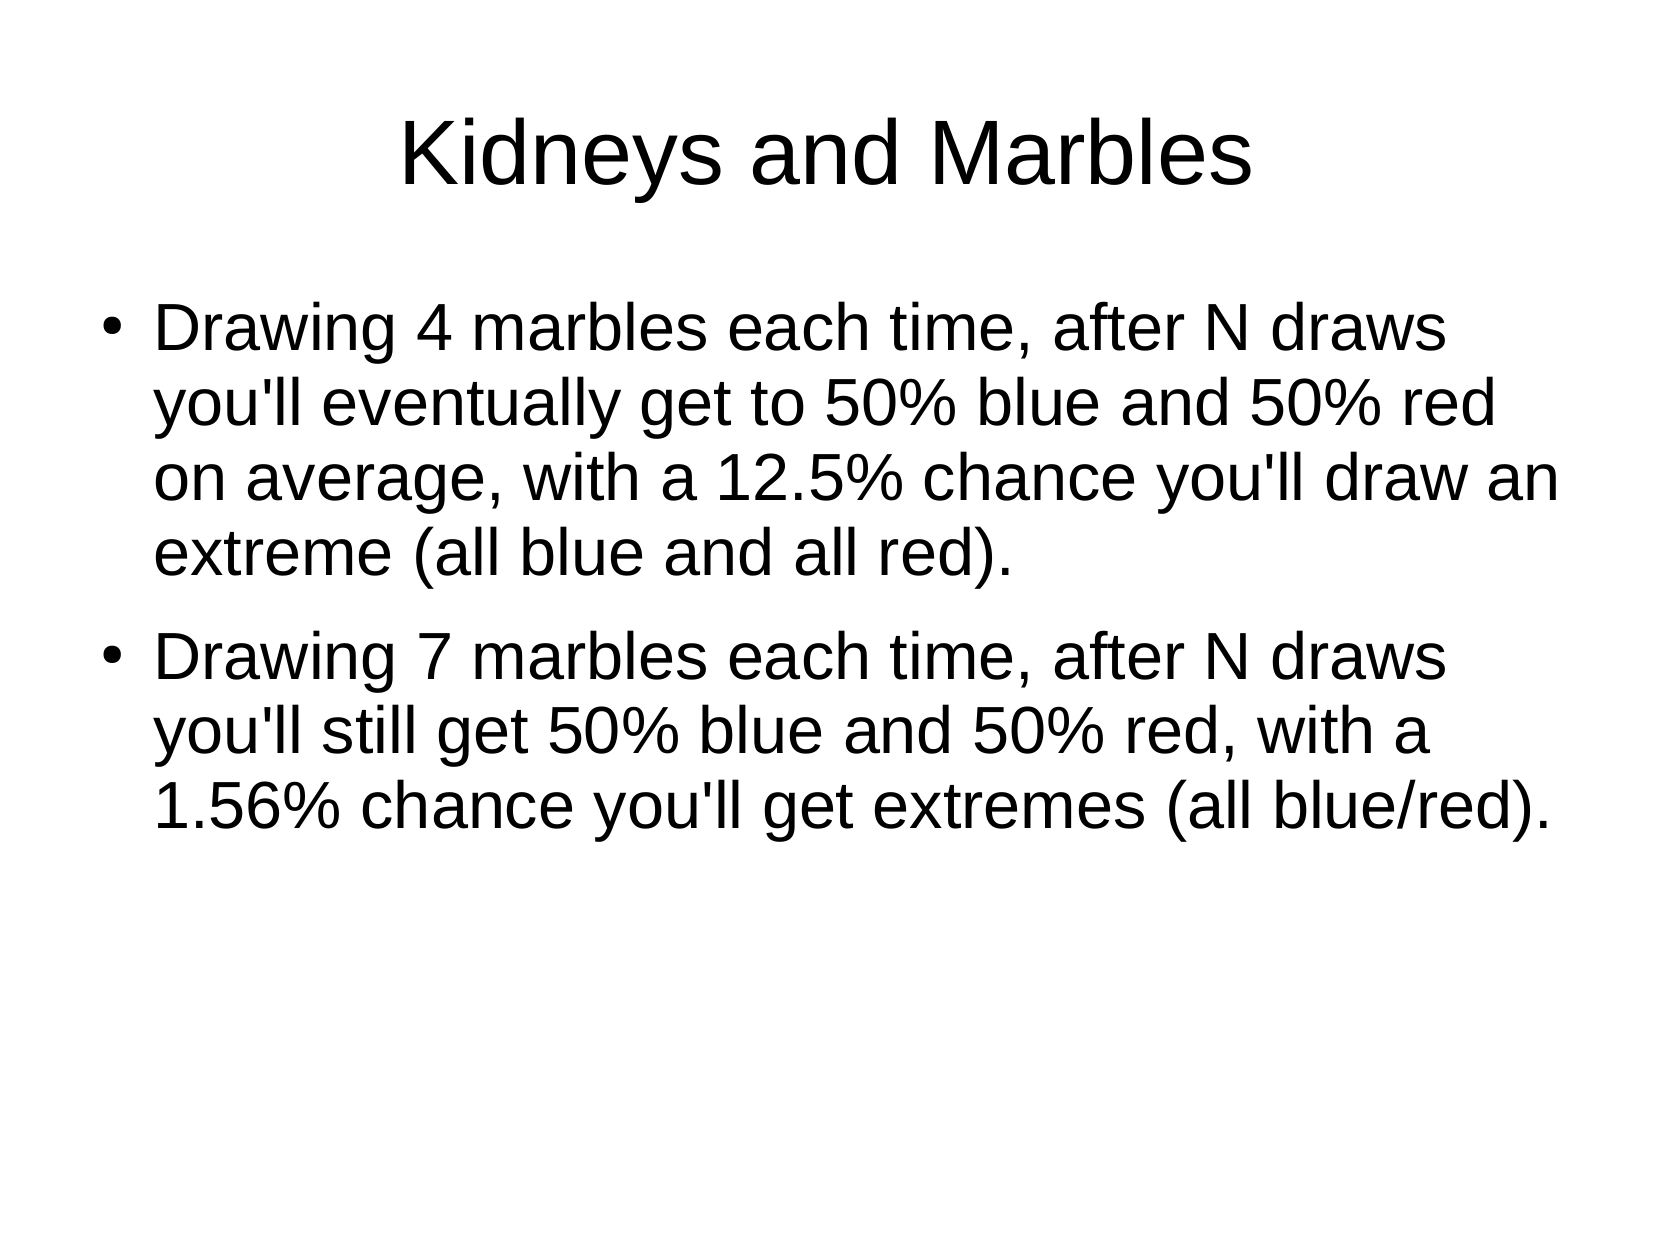

# Kidneys and Marbles
Drawing 4 marbles each time, after N draws you'll eventually get to 50% blue and 50% red on average, with a 12.5% chance you'll draw an extreme (all blue and all red).
Drawing 7 marbles each time, after N draws you'll still get 50% blue and 50% red, with a 1.56% chance you'll get extremes (all blue/red).